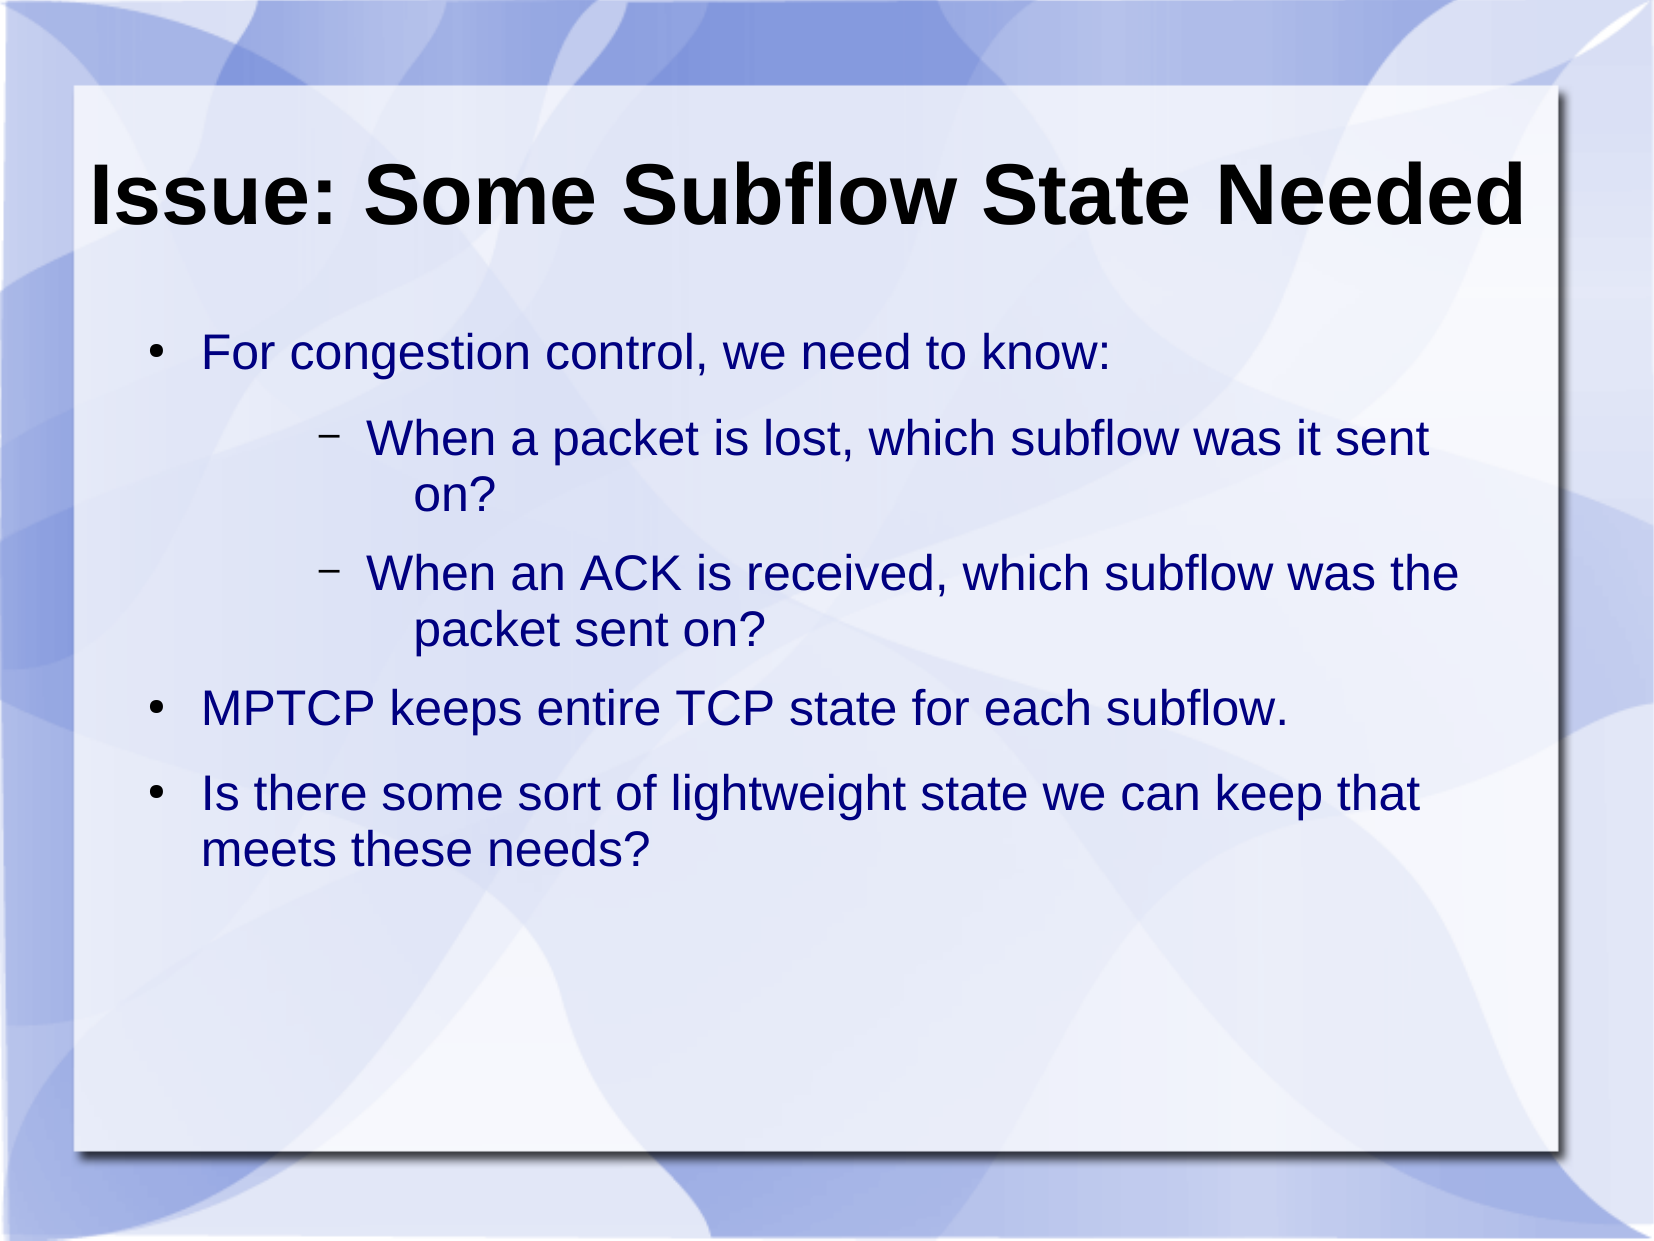

# Issue: Some Subflow State Needed
For congestion control, we need to know:
When a packet is lost, which subflow was it sent on?
When an ACK is received, which subflow was the packet sent on?
MPTCP keeps entire TCP state for each subflow.
Is there some sort of lightweight state we can keep that meets these needs?